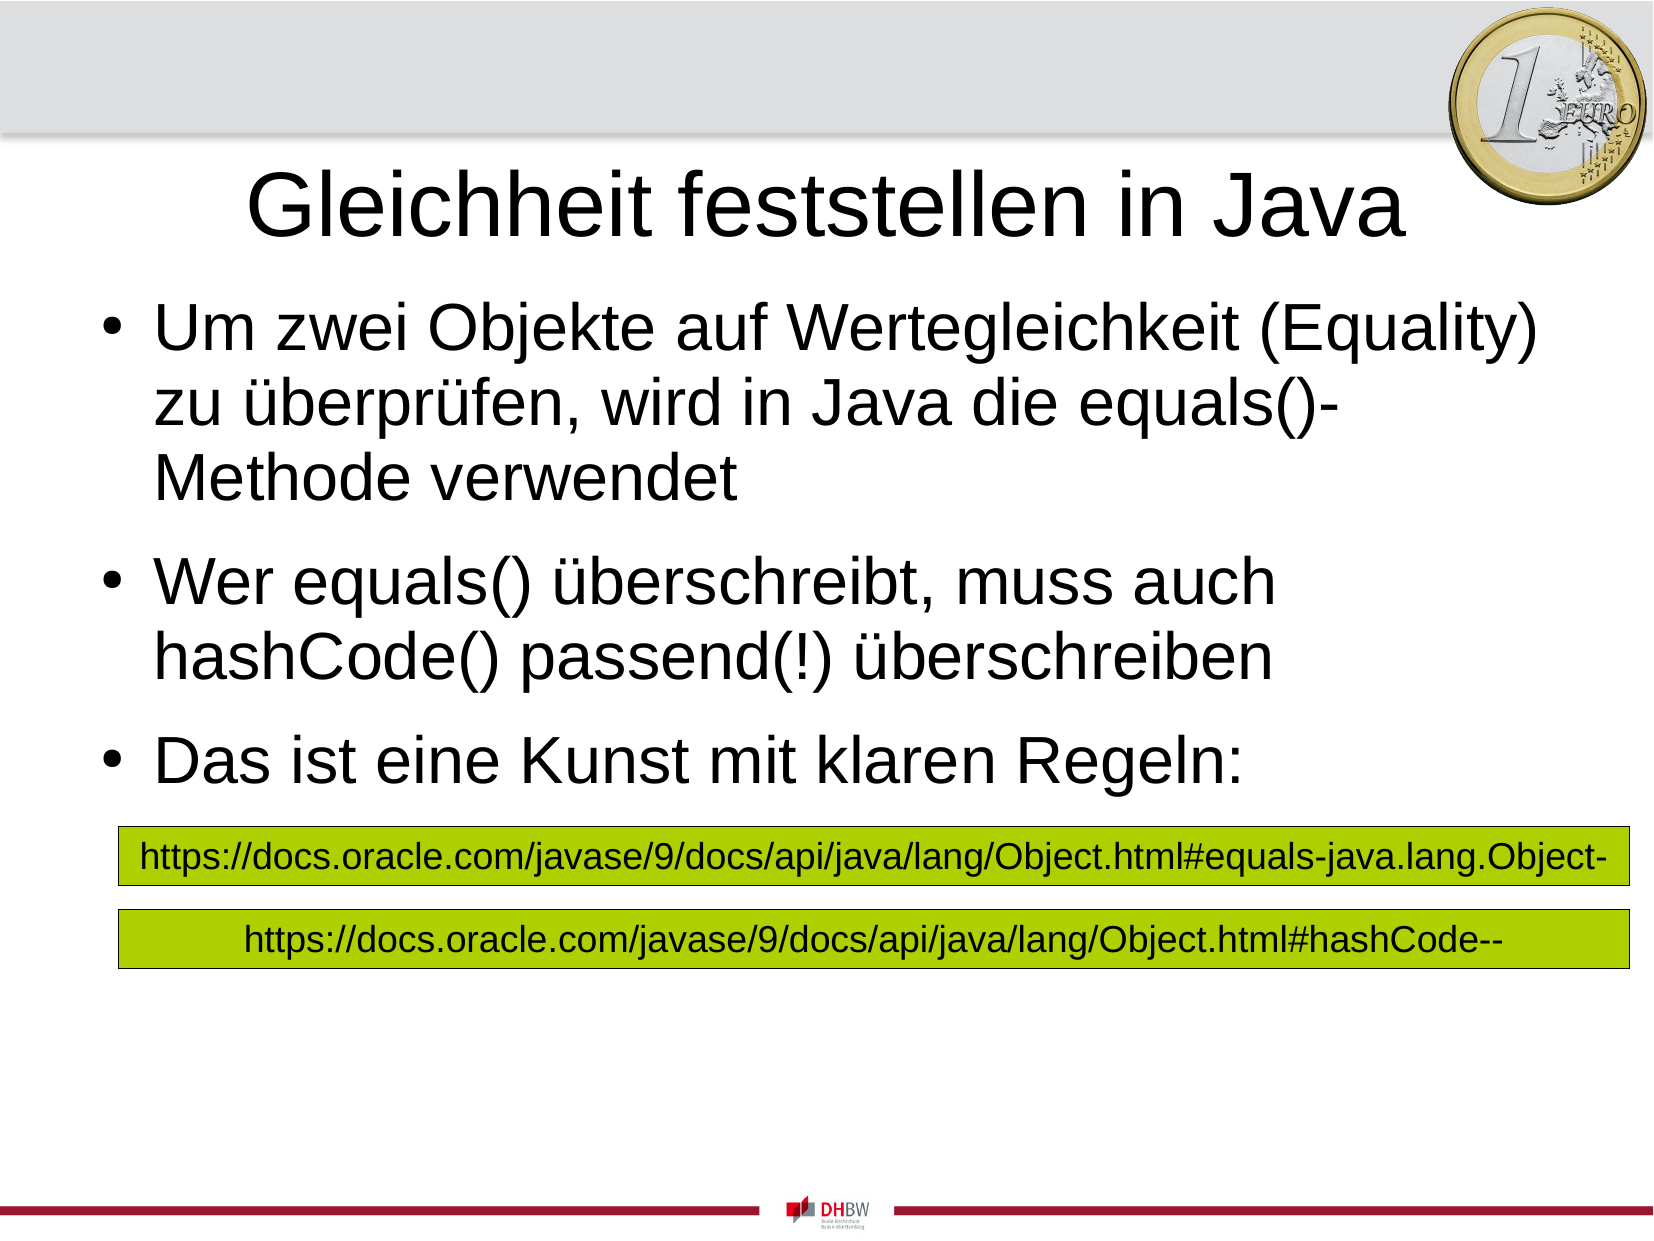

# Gleichheit feststellen in Java
Um zwei Objekte auf Wertegleichkeit (Equality) zu überprüfen, wird in Java die equals()-Methode verwendet
Wer equals() überschreibt, muss auch hashCode() passend(!) überschreiben
Das ist eine Kunst mit klaren Regeln:
https://docs.oracle.com/javase/9/docs/api/java/lang/Object.html#equals-java.lang.Object-
https://docs.oracle.com/javase/9/docs/api/java/lang/Object.html#hashCode--